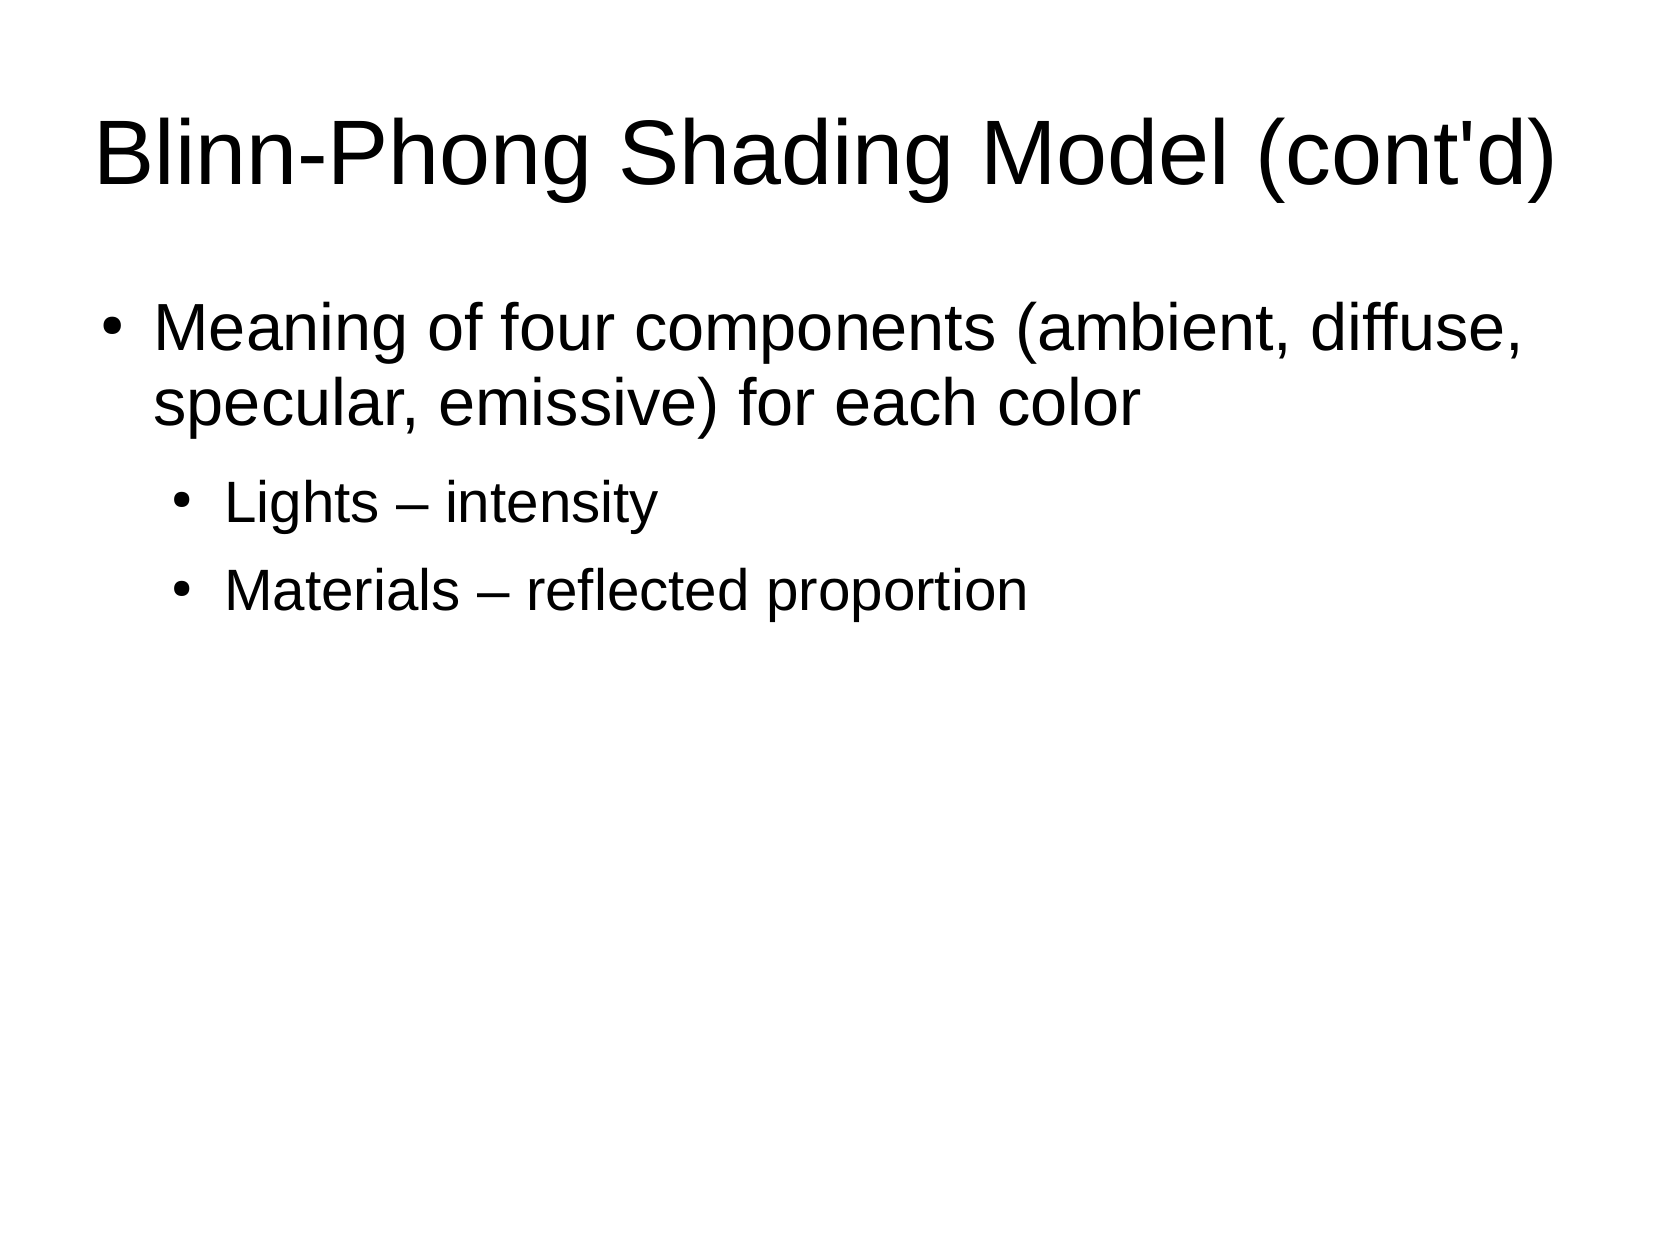

# Blinn-Phong Shading Model (cont'd)
Meaning of four components (ambient, diffuse, specular, emissive) for each color
Lights – intensity
Materials – reflected proportion